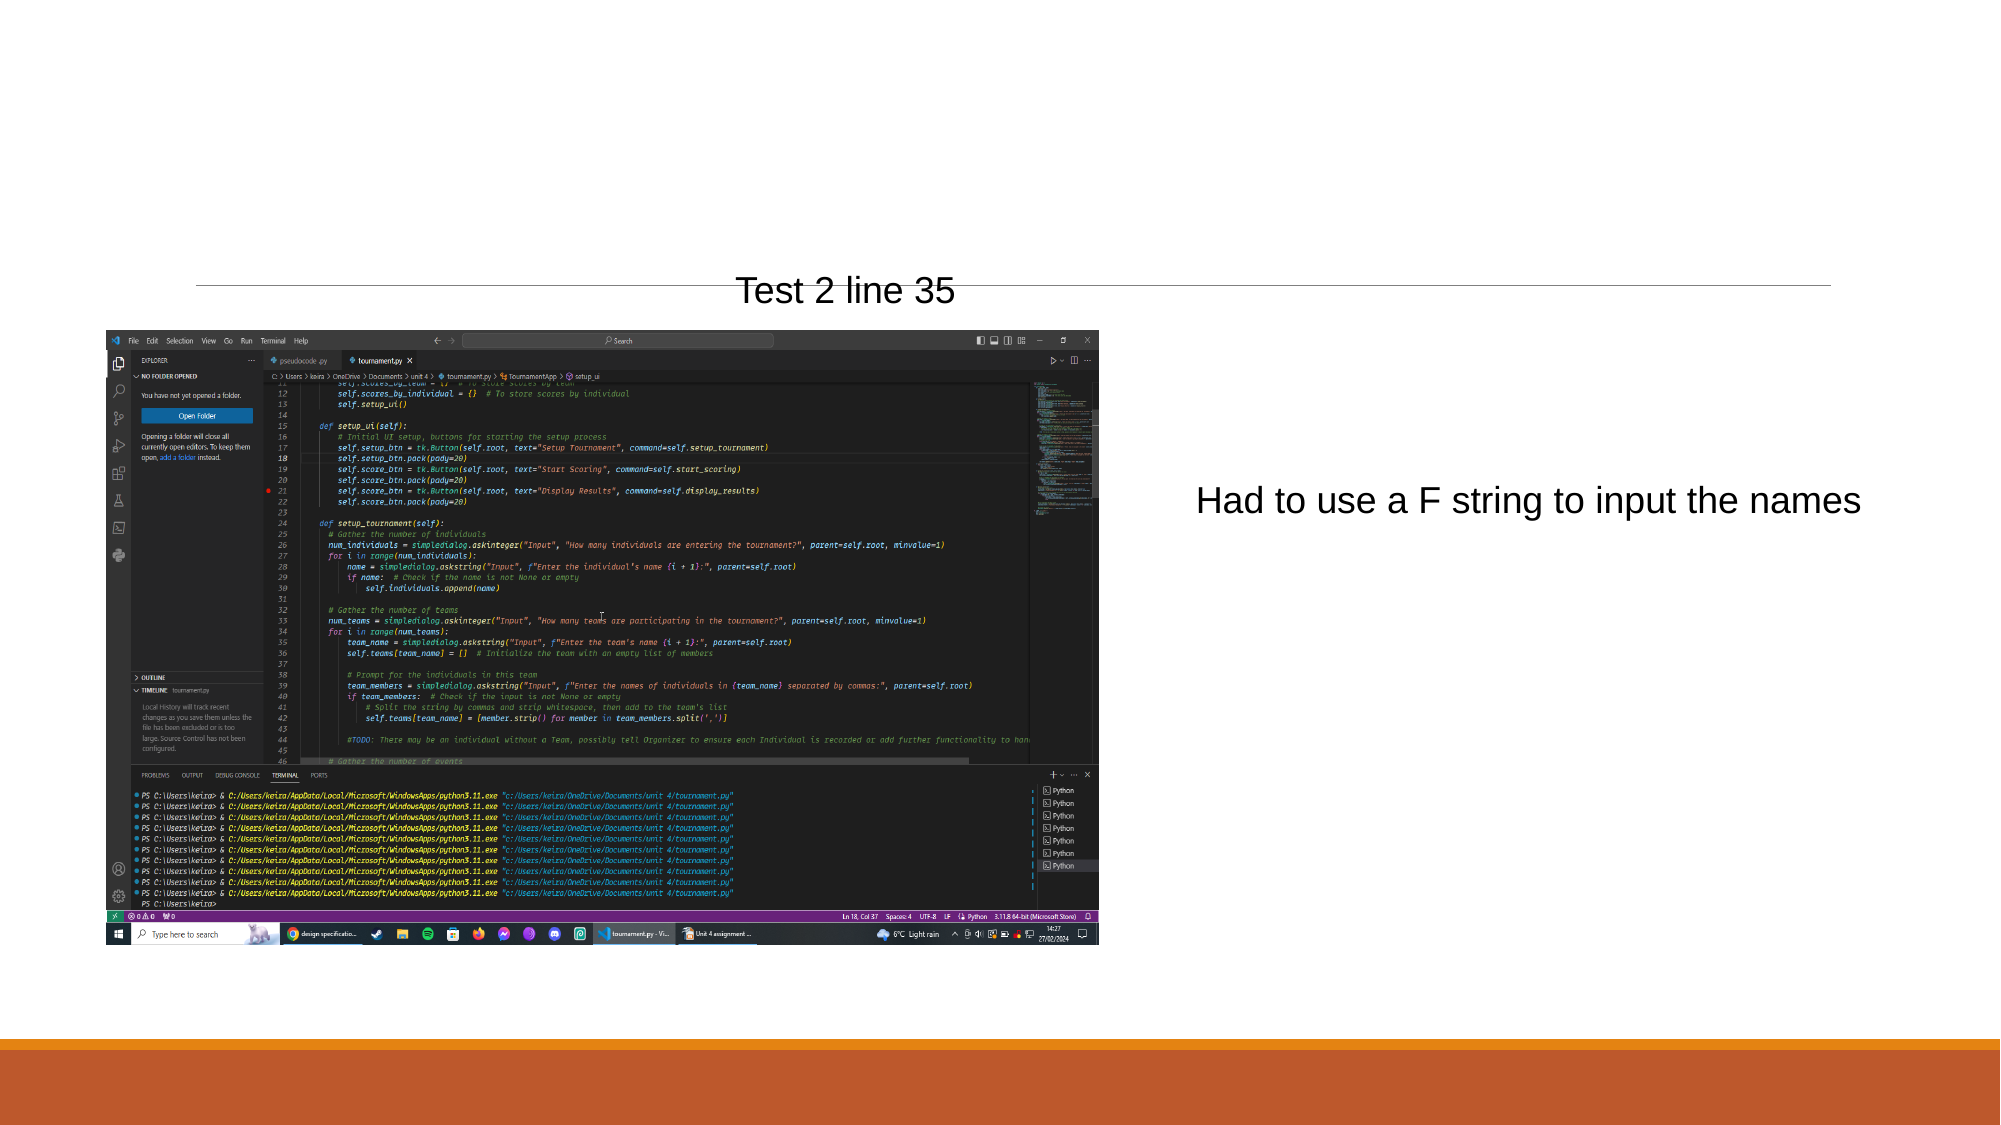

Test 2 line 35
Had to use a F string to input the names